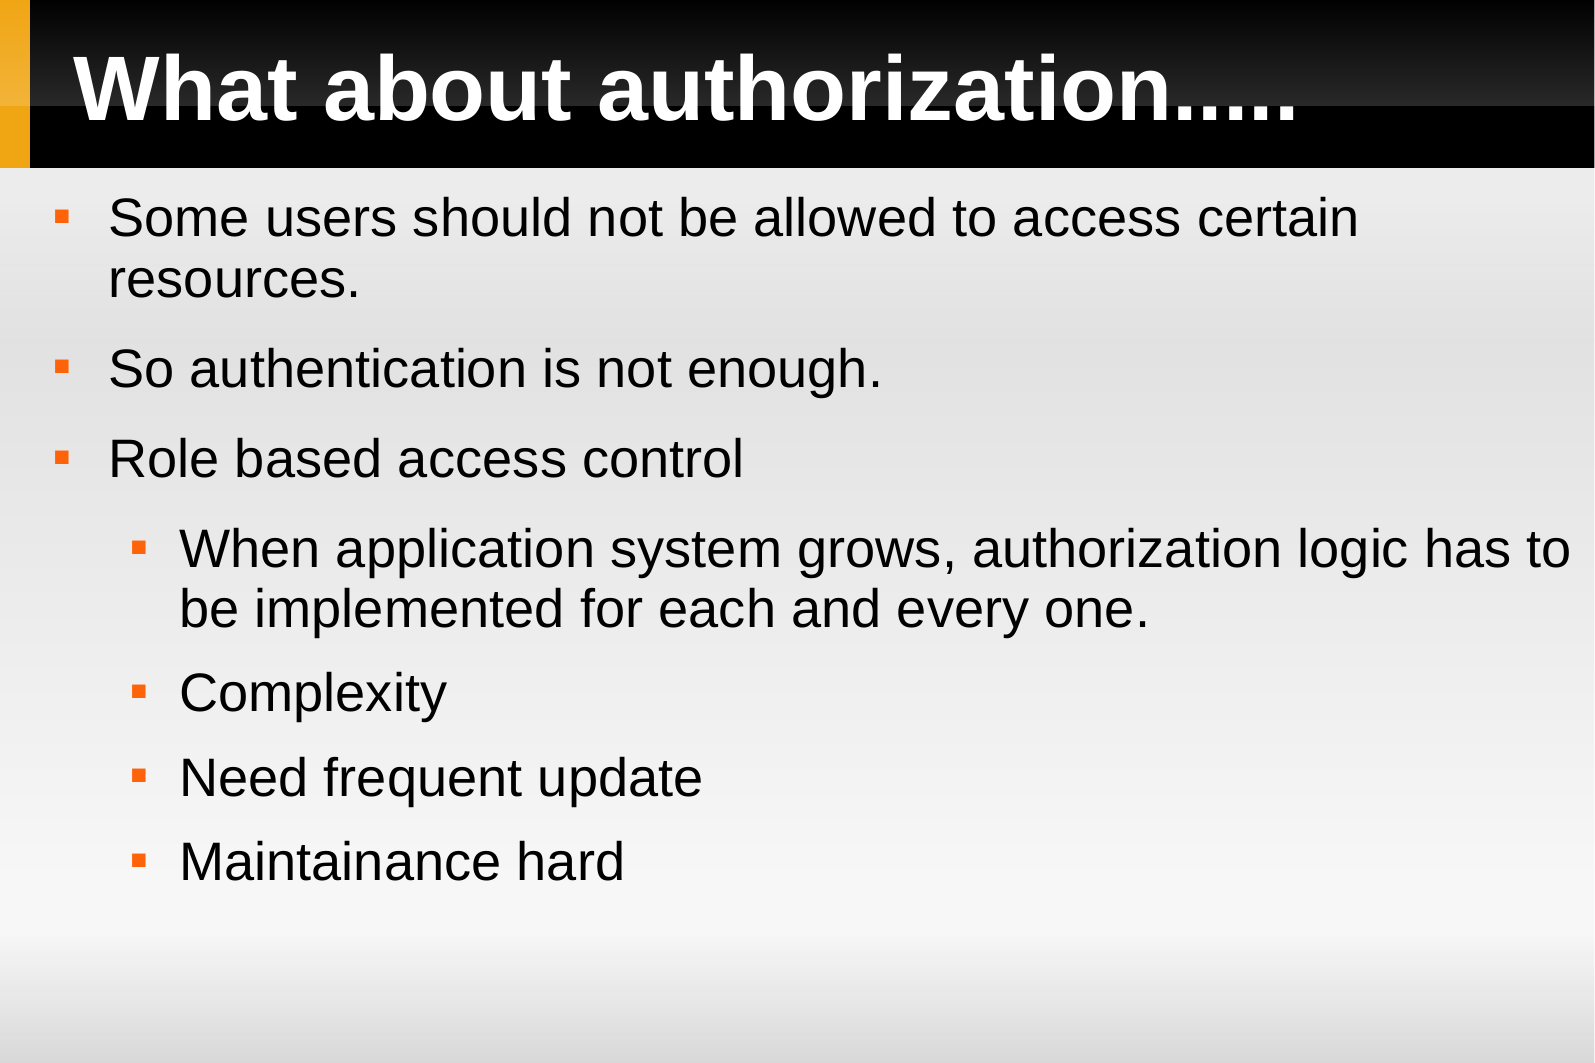

# What about authorization.....
Some users should not be allowed to access certain resources.
So authentication is not enough.
Role based access control
When application system grows, authorization logic has to be implemented for each and every one.
Complexity
Need frequent update
Maintainance hard